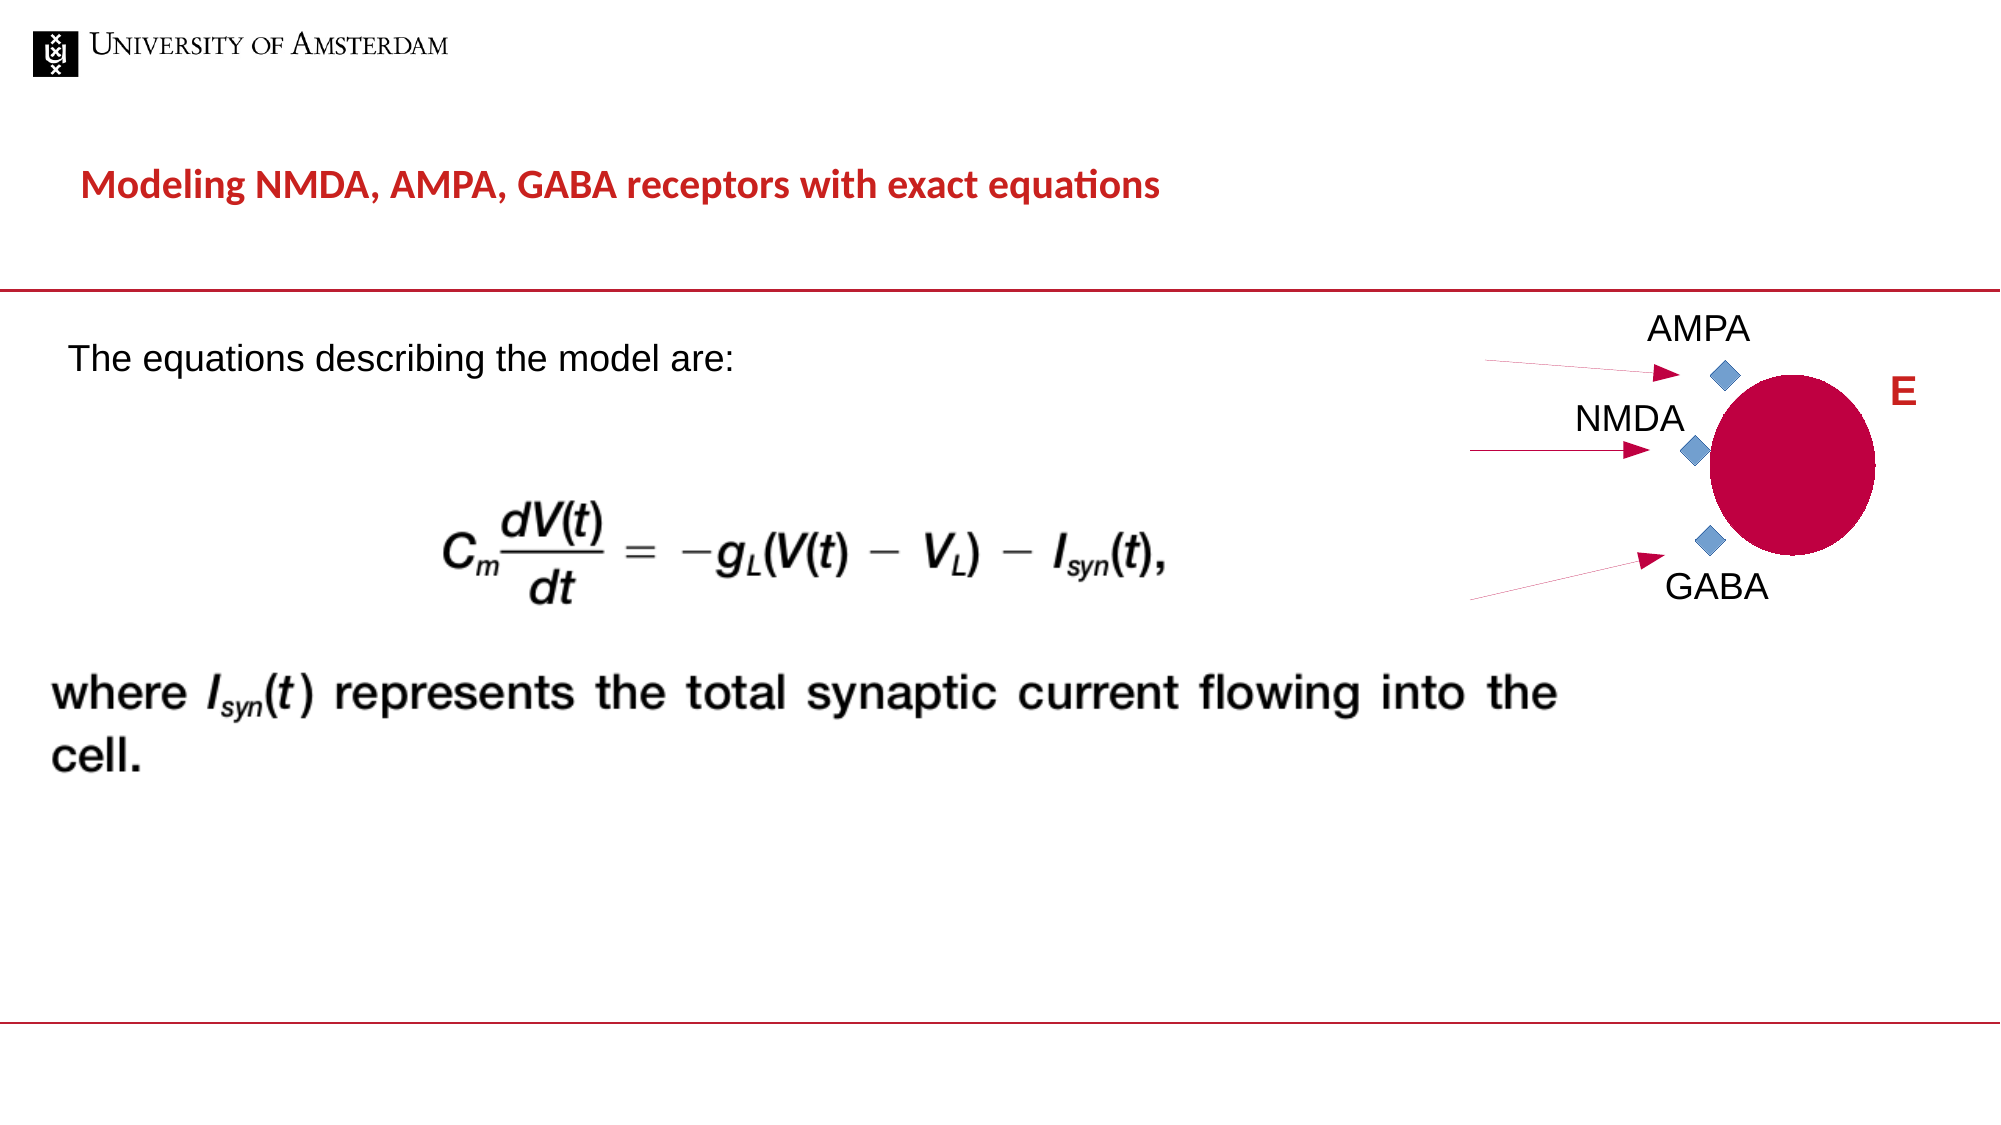

# Modeling NMDA, AMPA, GABA receptors with exact equations
AMPA
The equations describing the model are:
E
NMDA
GABA